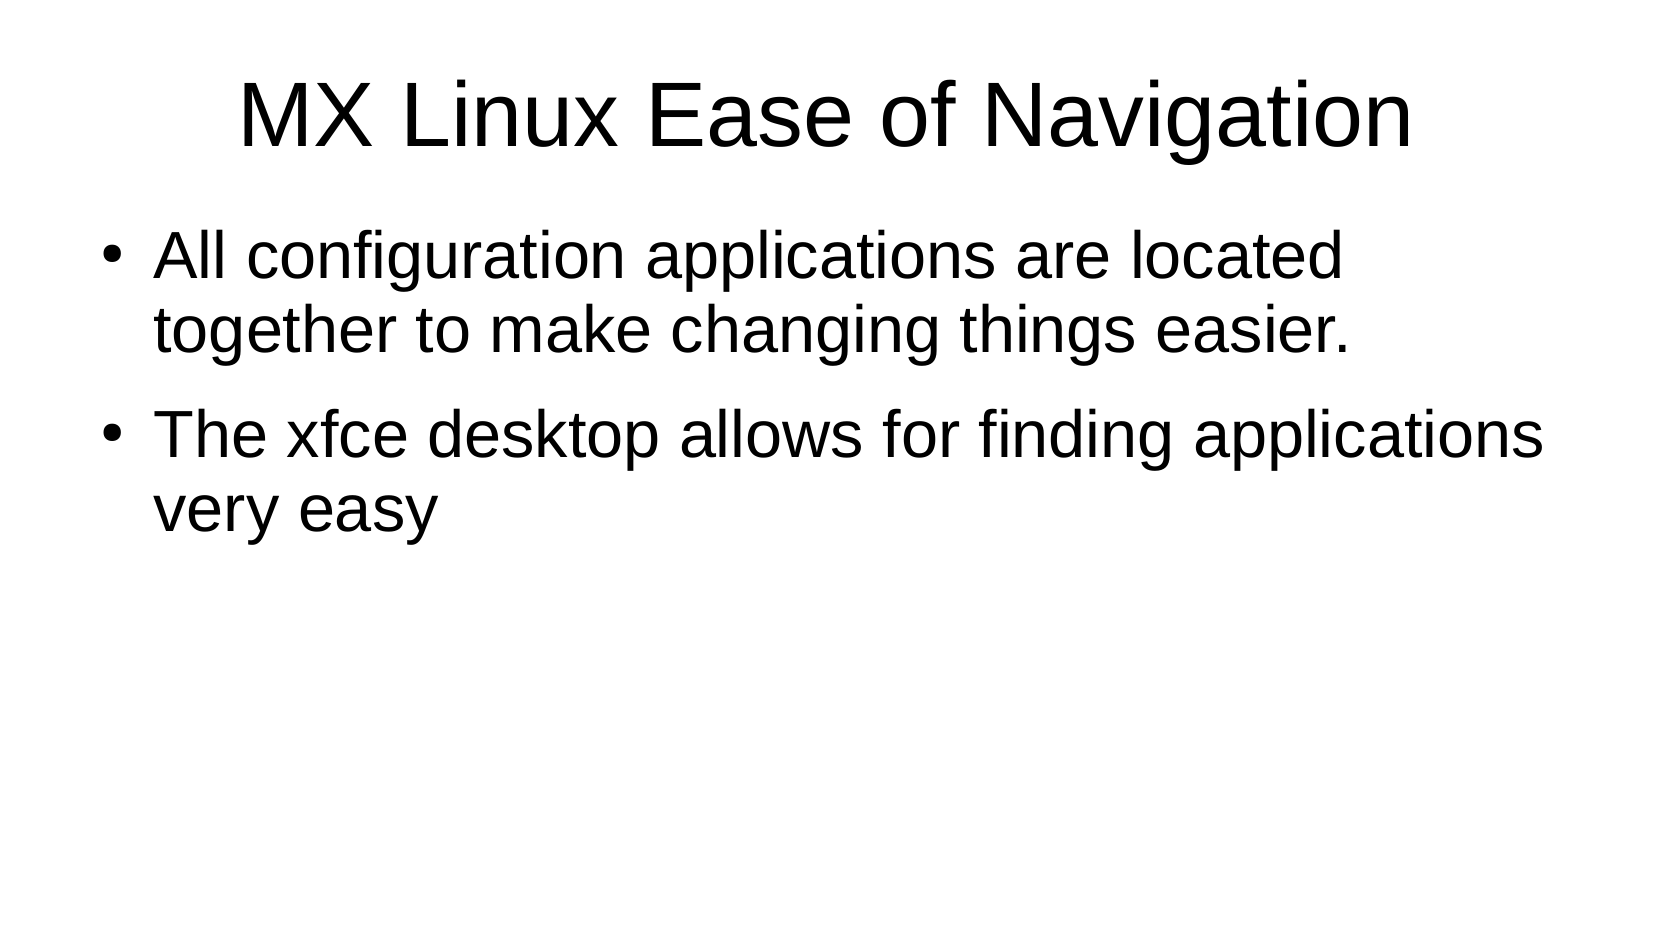

# MX Linux Ease of Navigation
All configuration applications are located together to make changing things easier.
The xfce desktop allows for finding applications very easy